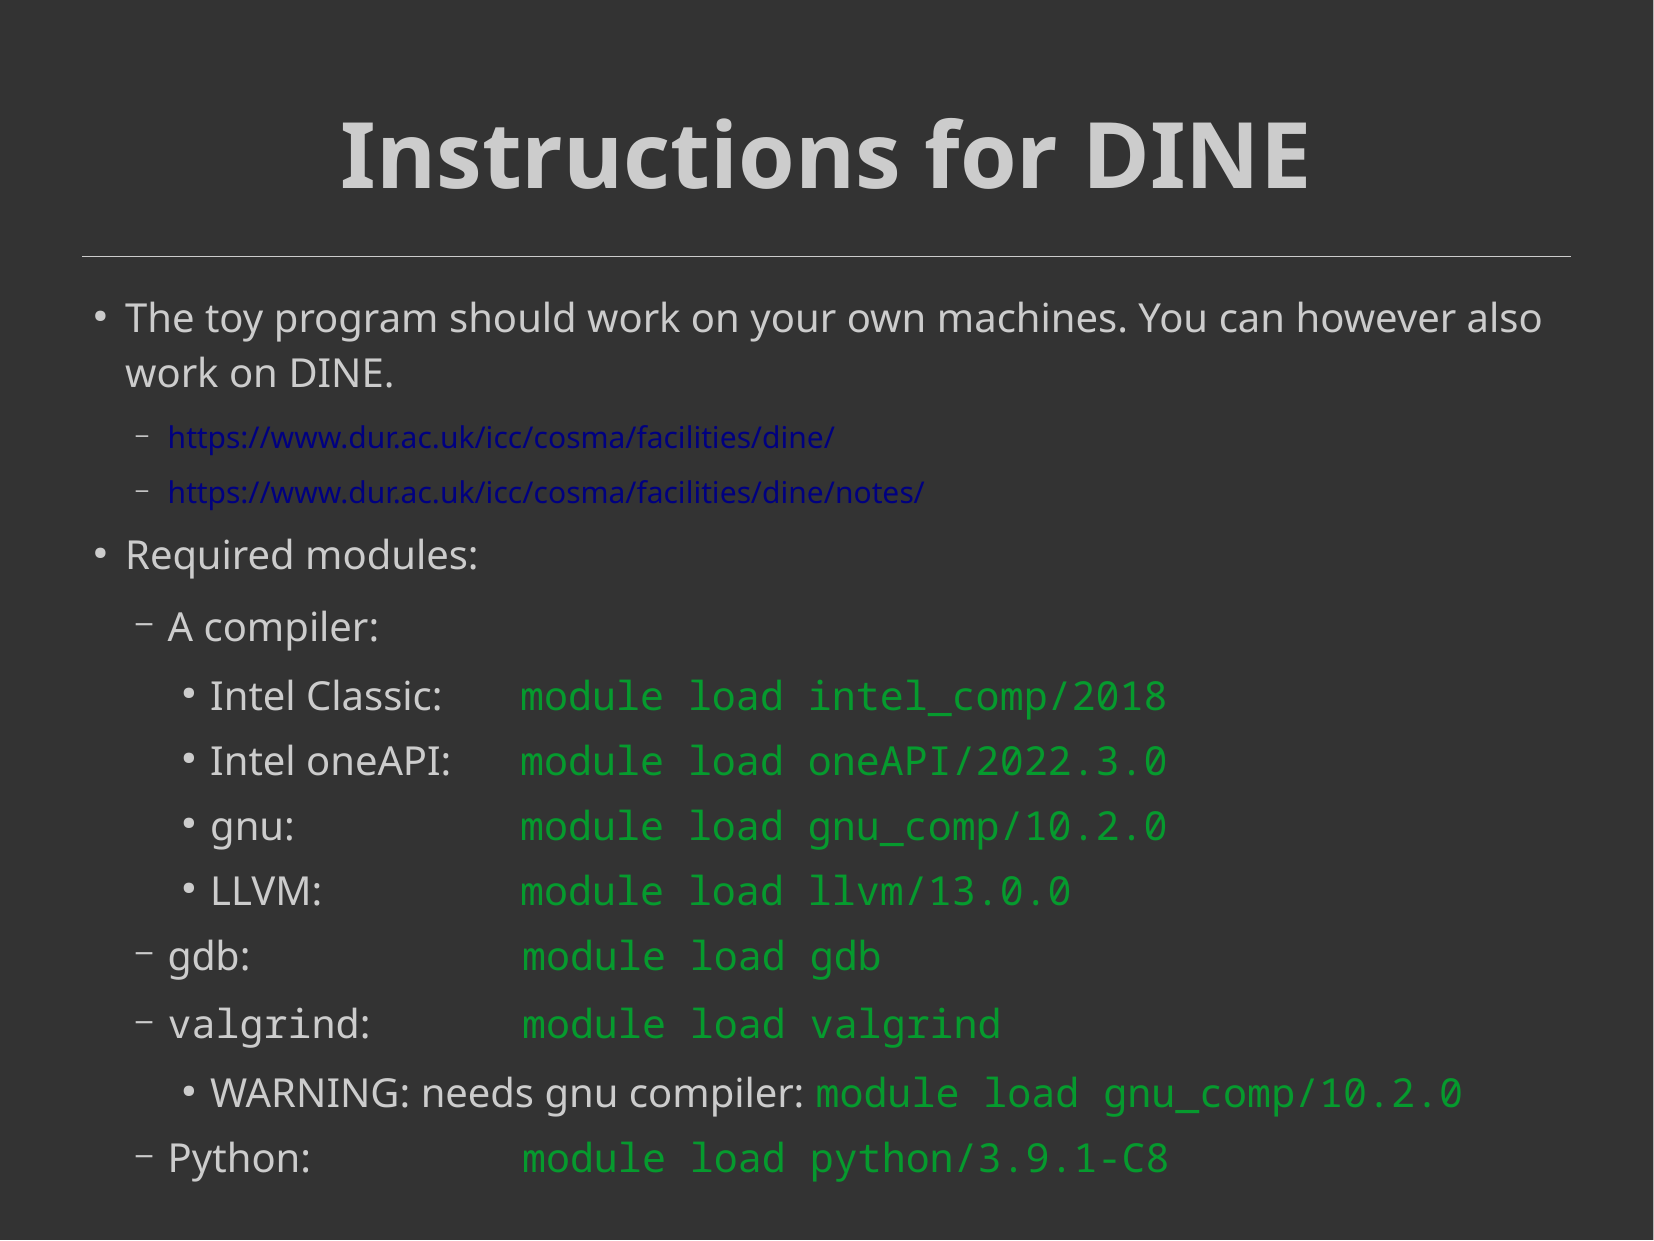

# Instructions for DINE
The toy program should work on your own machines. You can however also work on DINE.
https://www.dur.ac.uk/icc/cosma/facilities/dine/
https://www.dur.ac.uk/icc/cosma/facilities/dine/notes/
Required modules:
A compiler:
Intel Classic: 	module load intel_comp/2018
Intel oneAPI:		module load oneAPI/2022.3.0
gnu:				 		module load gnu_comp/10.2.0
LLVM:					module load llvm/13.0.0
gdb: 						module load gdb
valgrind:				module load valgrind
WARNING: needs gnu compiler: module load gnu_comp/10.2.0
Python:					module load python/3.9.1-C8